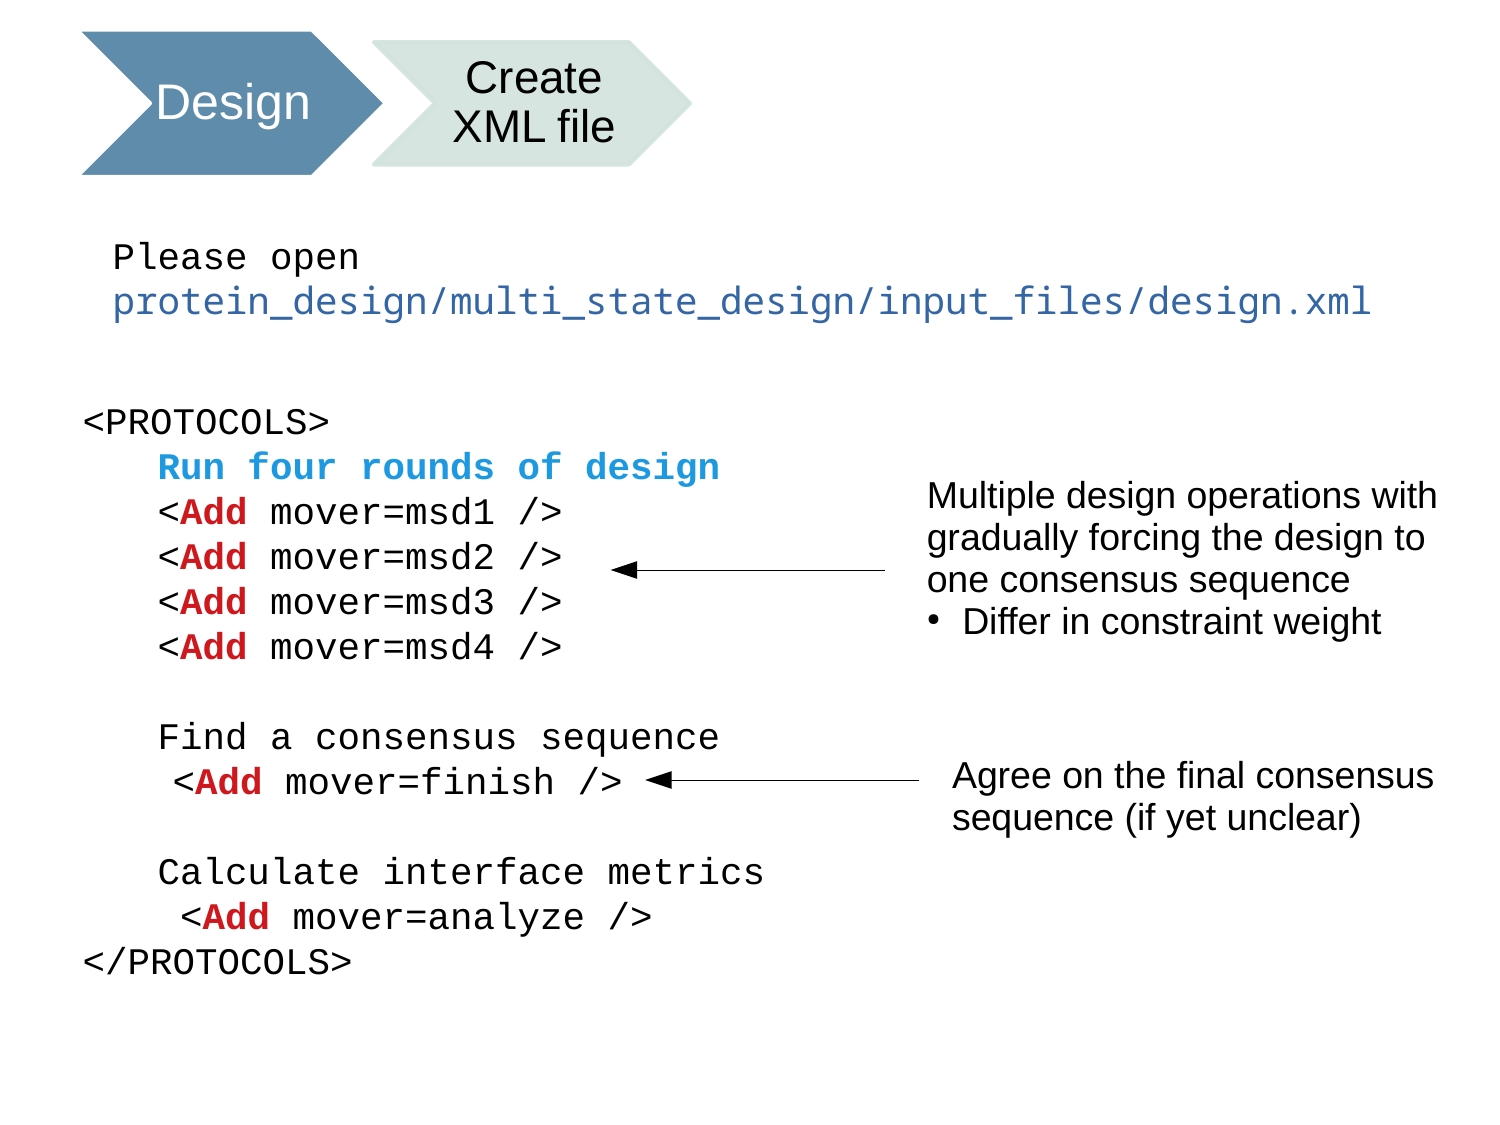

Design
Create XML file
Please open
protein_design/multi_state_design/input_files/design.xml
<PROTOCOLS>
	Run four rounds of design
	<Add mover=msd1 />
	<Add mover=msd2 />
	<Add mover=msd3 />
	<Add mover=msd4 />
	Find a consensus sequence
 <Add mover=finish />
	Calculate interface metrics
	 <Add mover=analyze />
</PROTOCOLS>
Multiple design operations with gradually forcing the design to one consensus sequence
Differ in constraint weight
Agree on the final consensus sequence (if yet unclear)